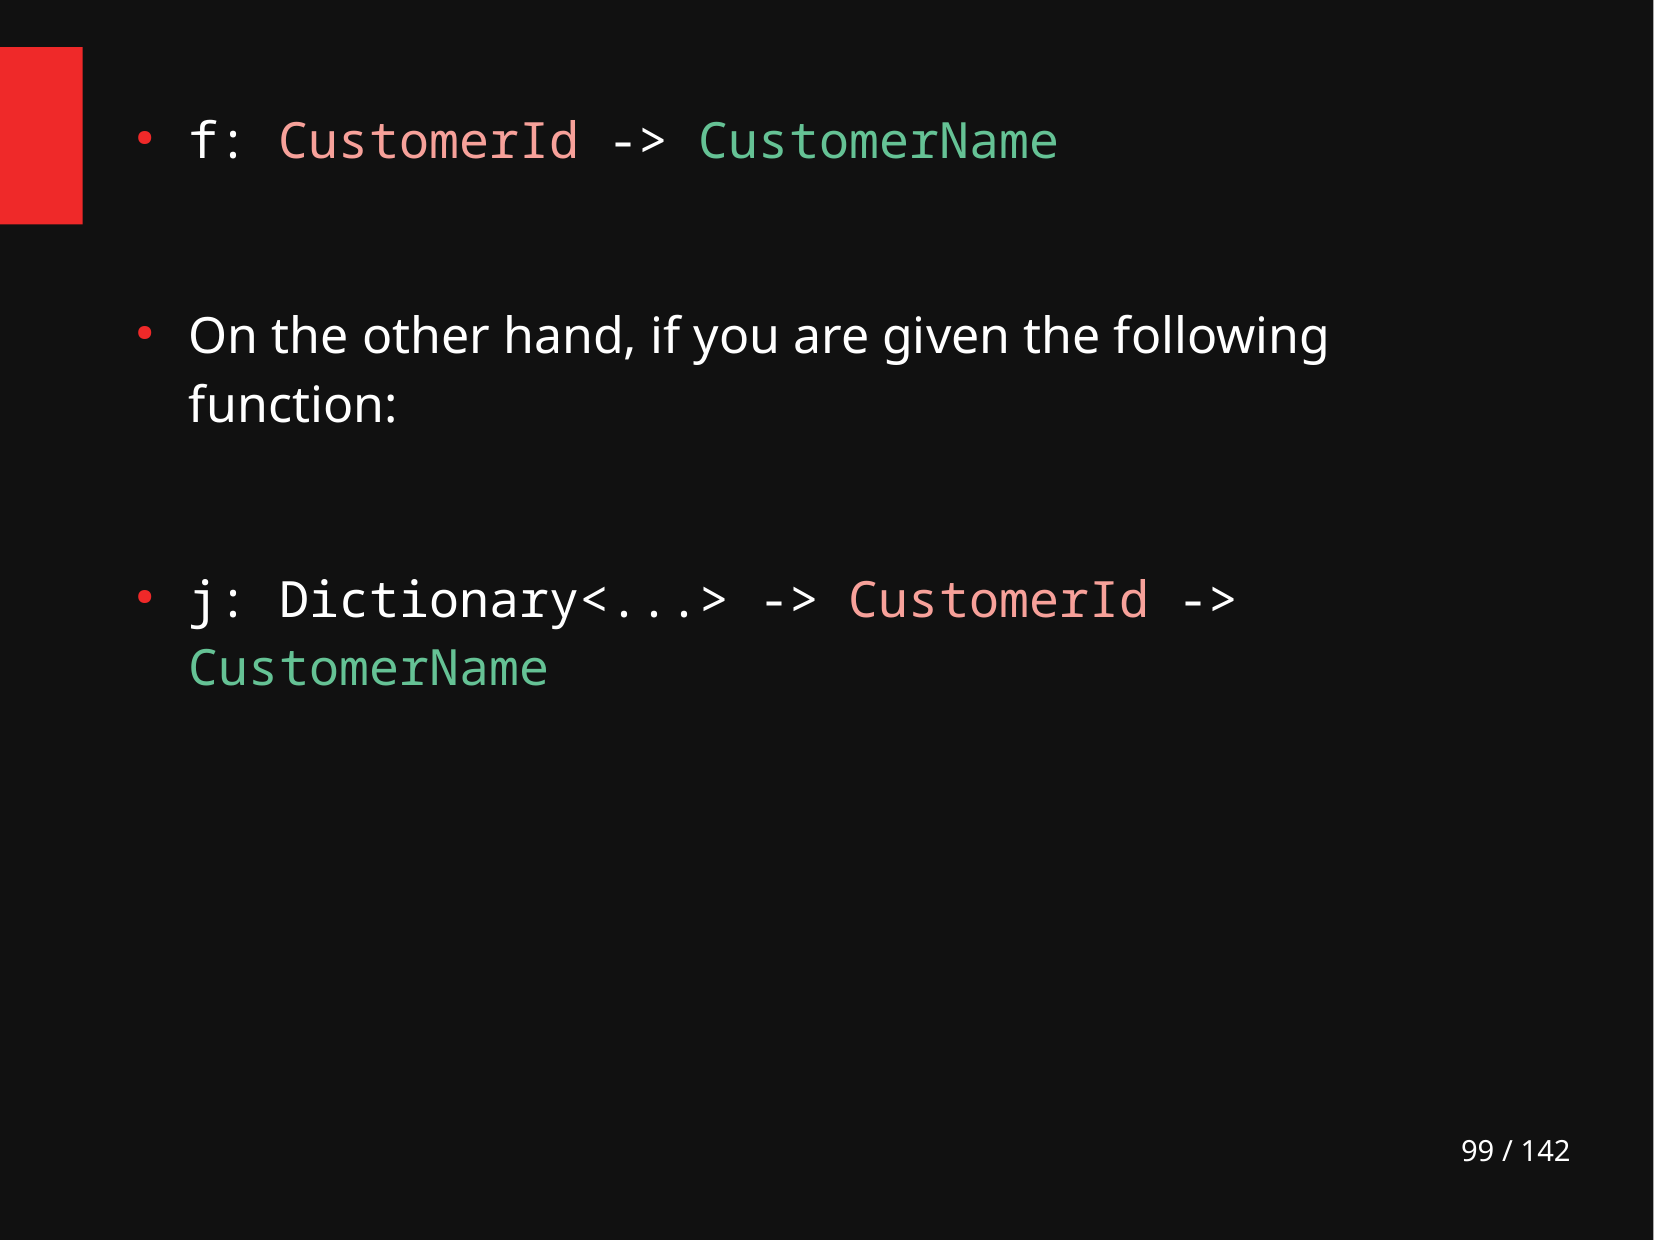

# f: CustomerId -> CustomerName
On the other hand, if you are given the following function:
j: Dictionary<...> -> CustomerId -> CustomerName
99